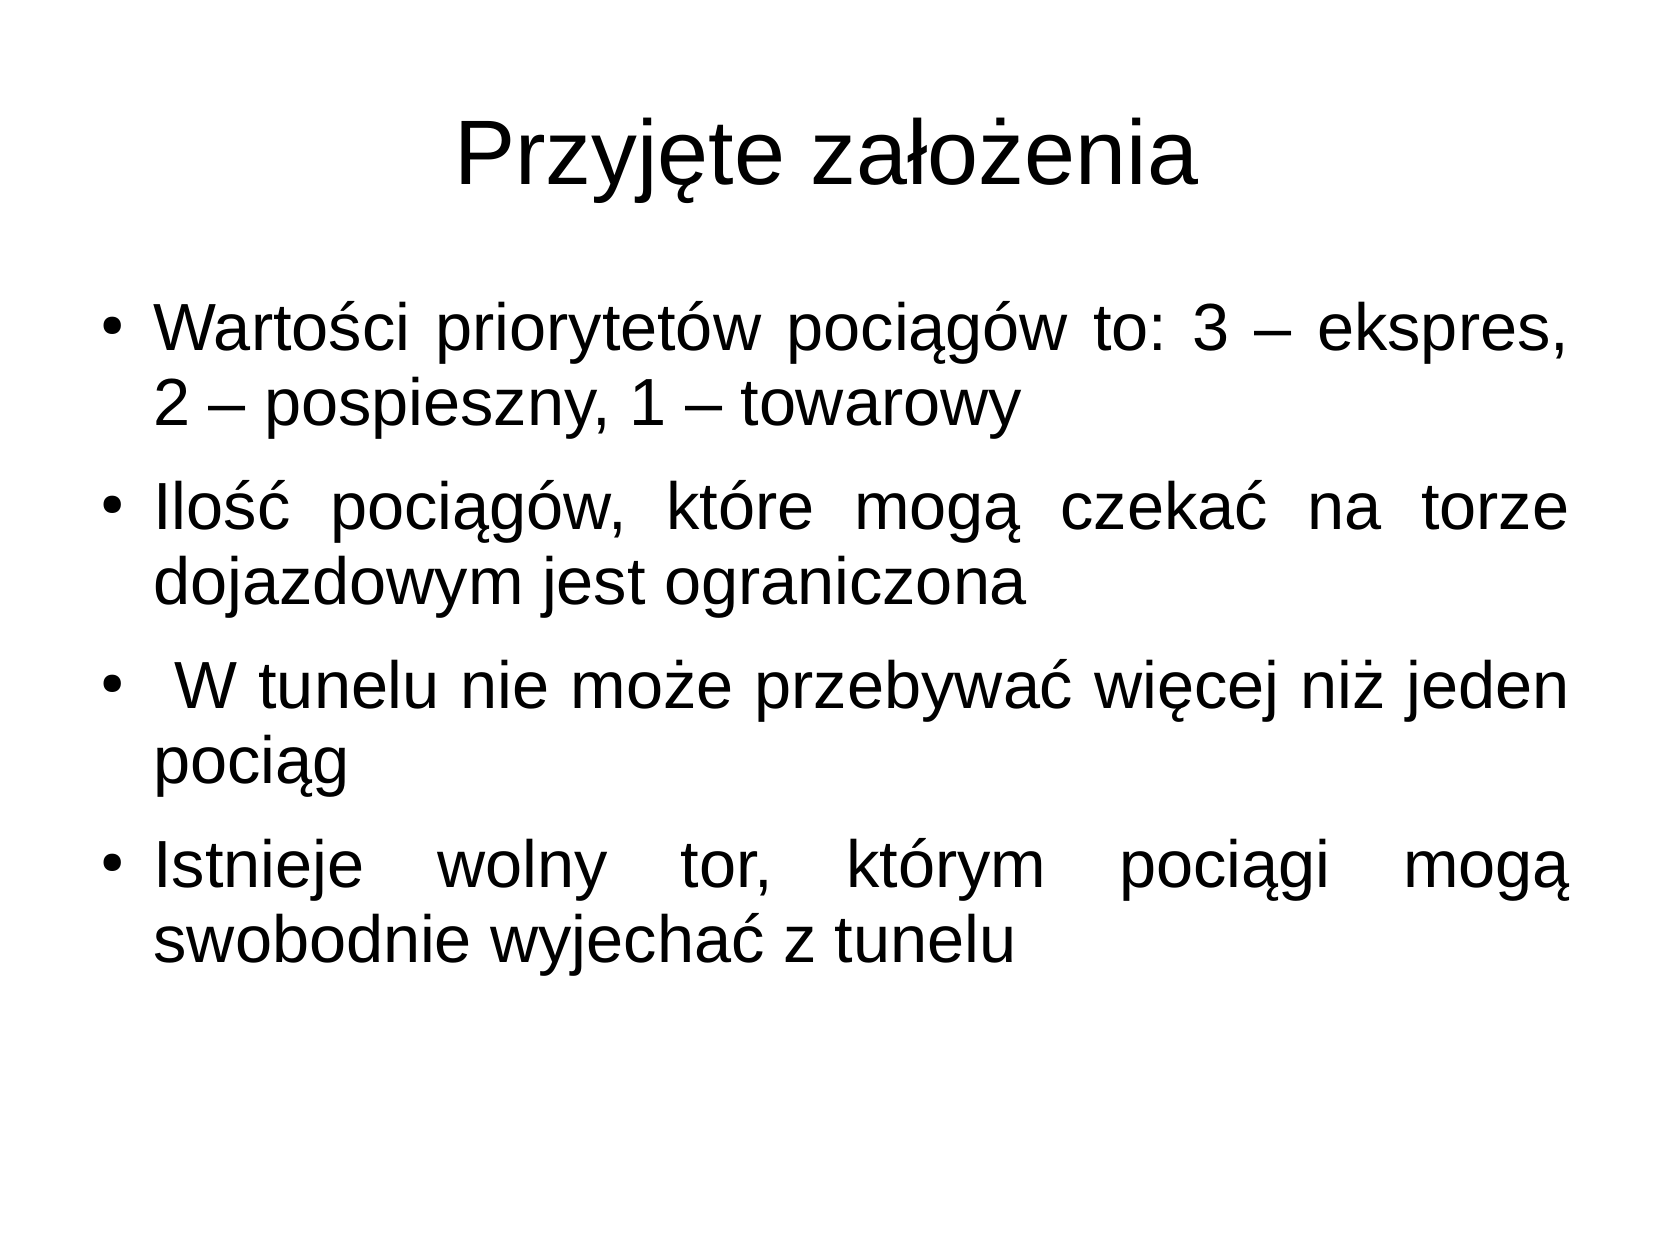

# Przyjęte założenia
Wartości priorytetów pociągów to: 3 – ekspres, 2 – pospieszny, 1 – towarowy
Ilość pociągów, które mogą czekać na torze dojazdowym jest ograniczona
 W tunelu nie może przebywać więcej niż jeden pociąg
Istnieje wolny tor, którym pociągi mogą swobodnie wyjechać z tunelu